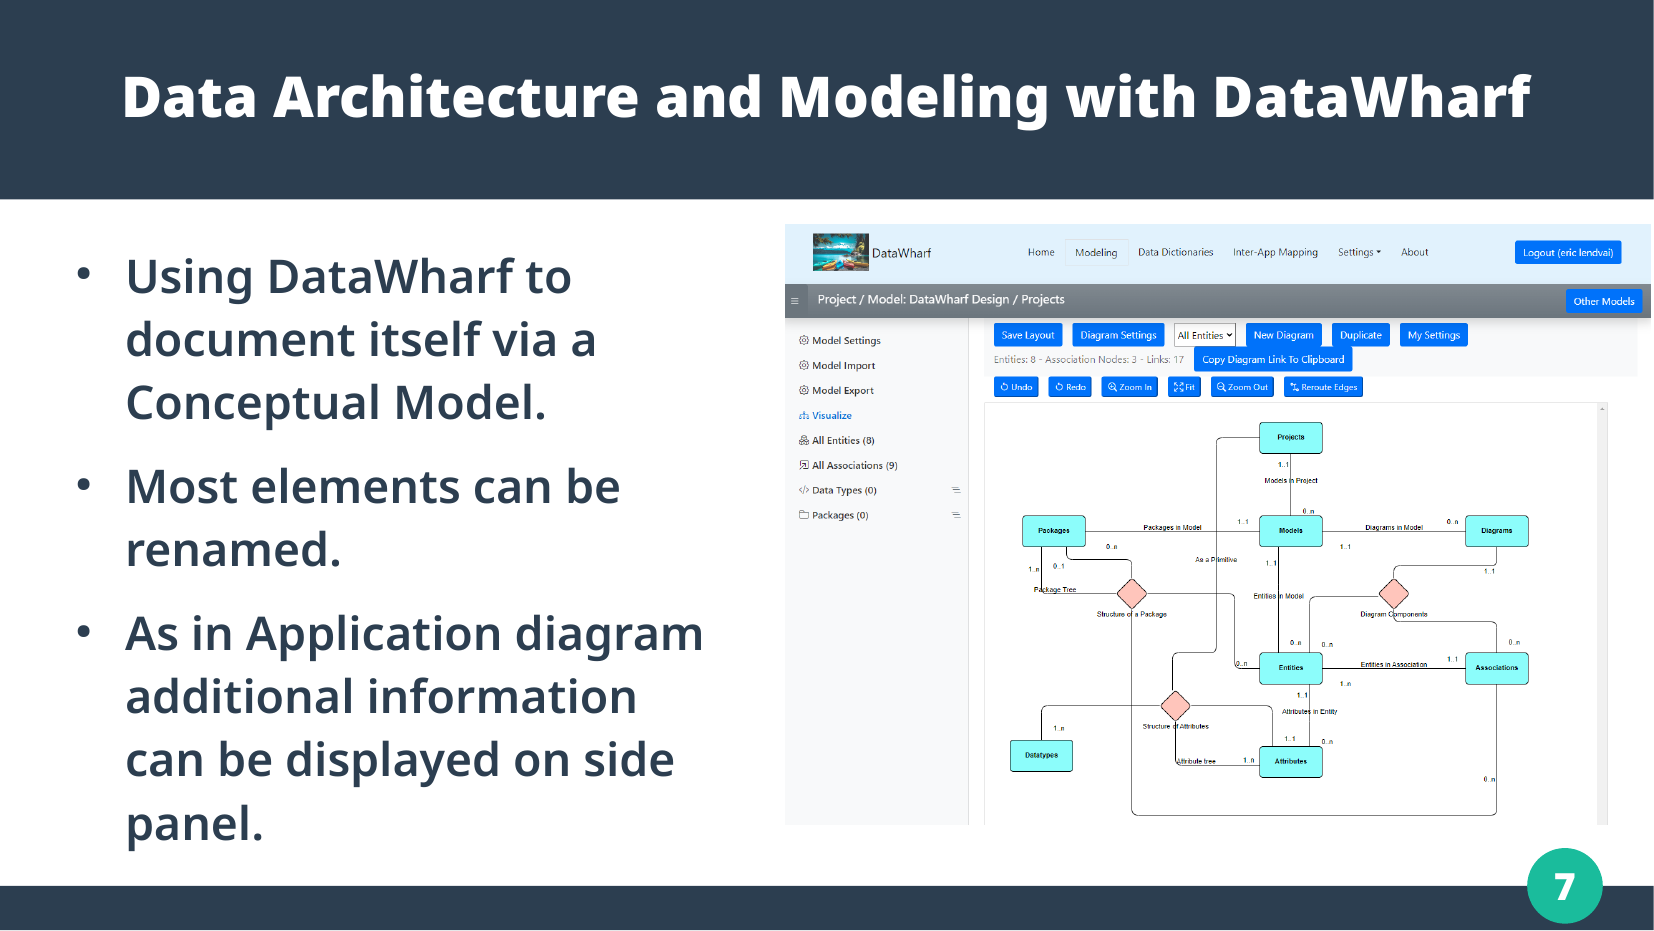

# Data Architecture and Modeling with DataWharf
Using DataWharf to document itself via a Conceptual Model.
Most elements can be renamed.
As in Application diagram additional information can be displayed on side panel.